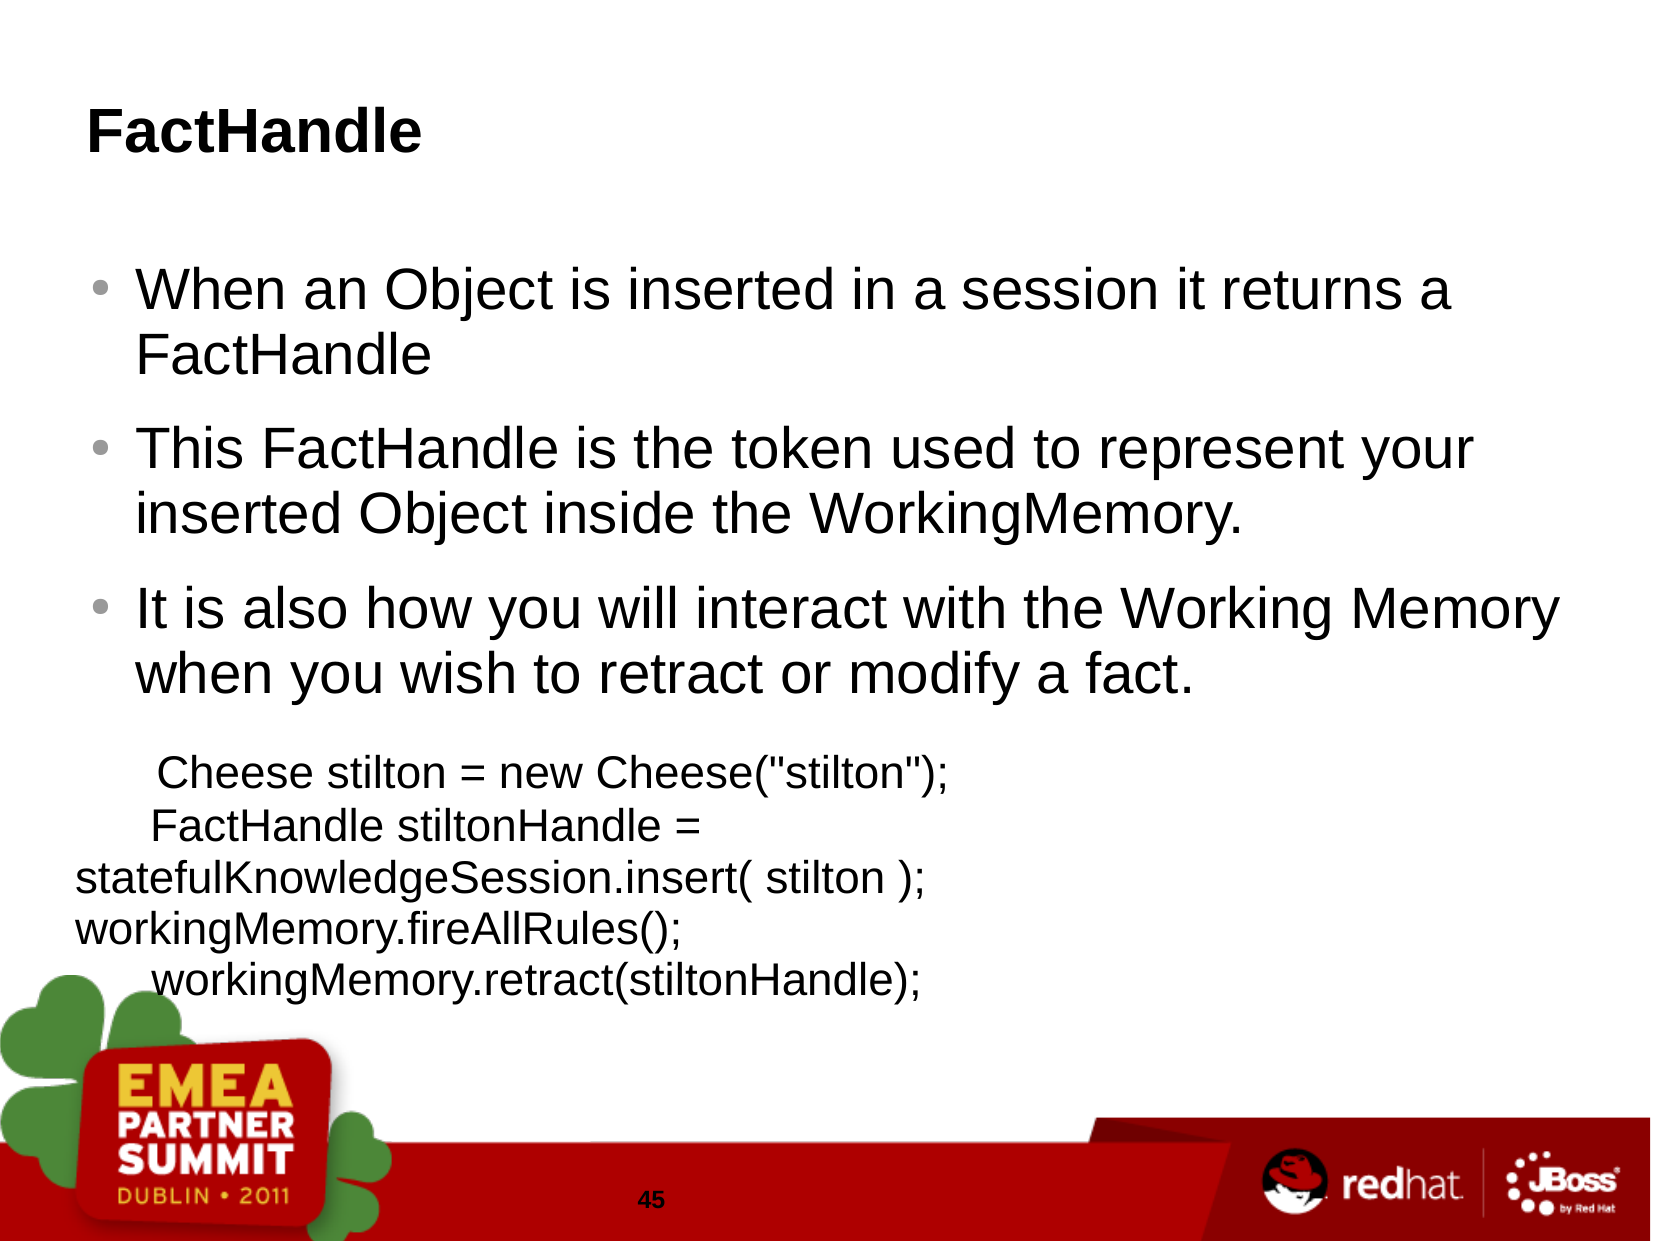

# FactHandle
When an Object is inserted in a session it returns a FactHandle
This FactHandle is the token used to represent your inserted Object inside the WorkingMemory.
It is also how you will interact with the Working Memory when you wish to retract or modify a fact.
 Cheese stilton = new Cheese("stilton");
	FactHandle stiltonHandle = statefulKnowledgeSession.insert( stilton ); workingMemory.fireAllRules();
 workingMemory.retract(stiltonHandle);